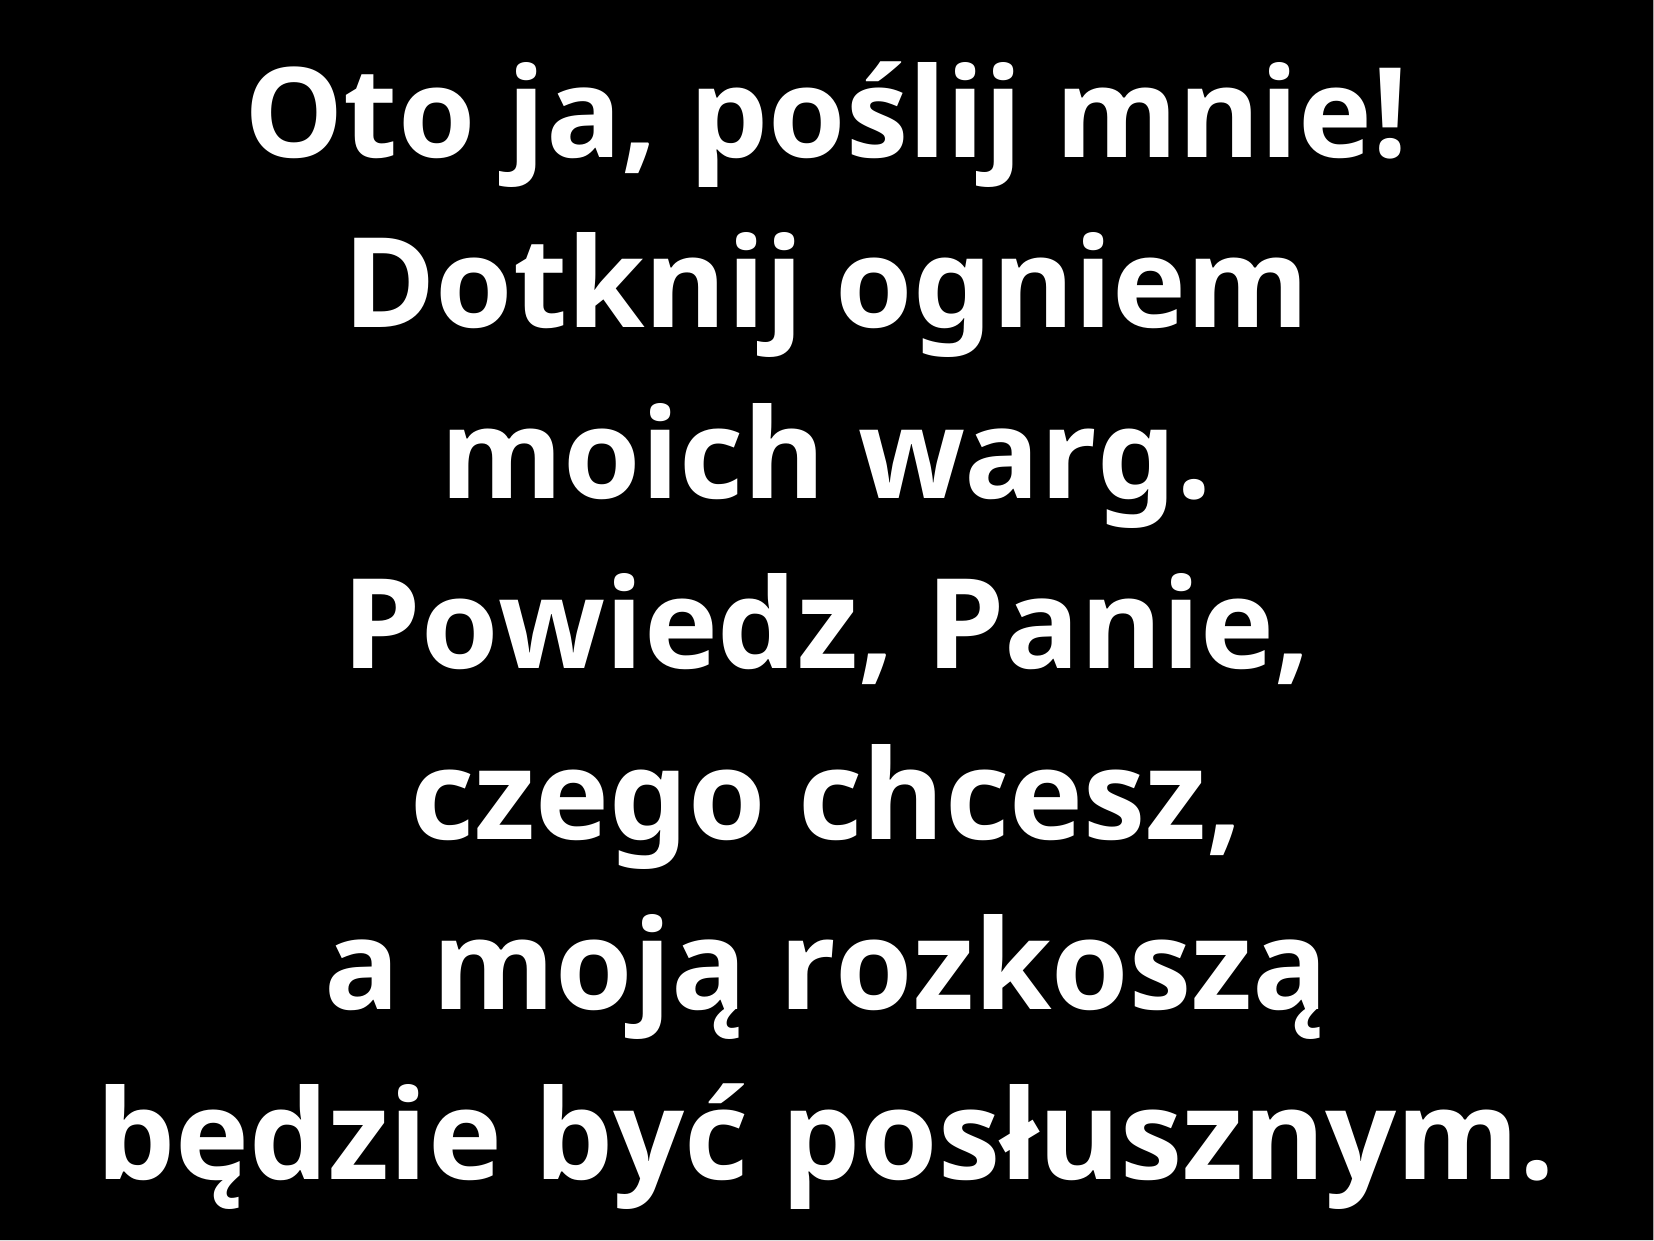

# Oto ja, poślij mnie! Dotknij ogniem moich warg. Powiedz, Panie, czego chcesz, a moją rozkoszą będzie być posłusznym.